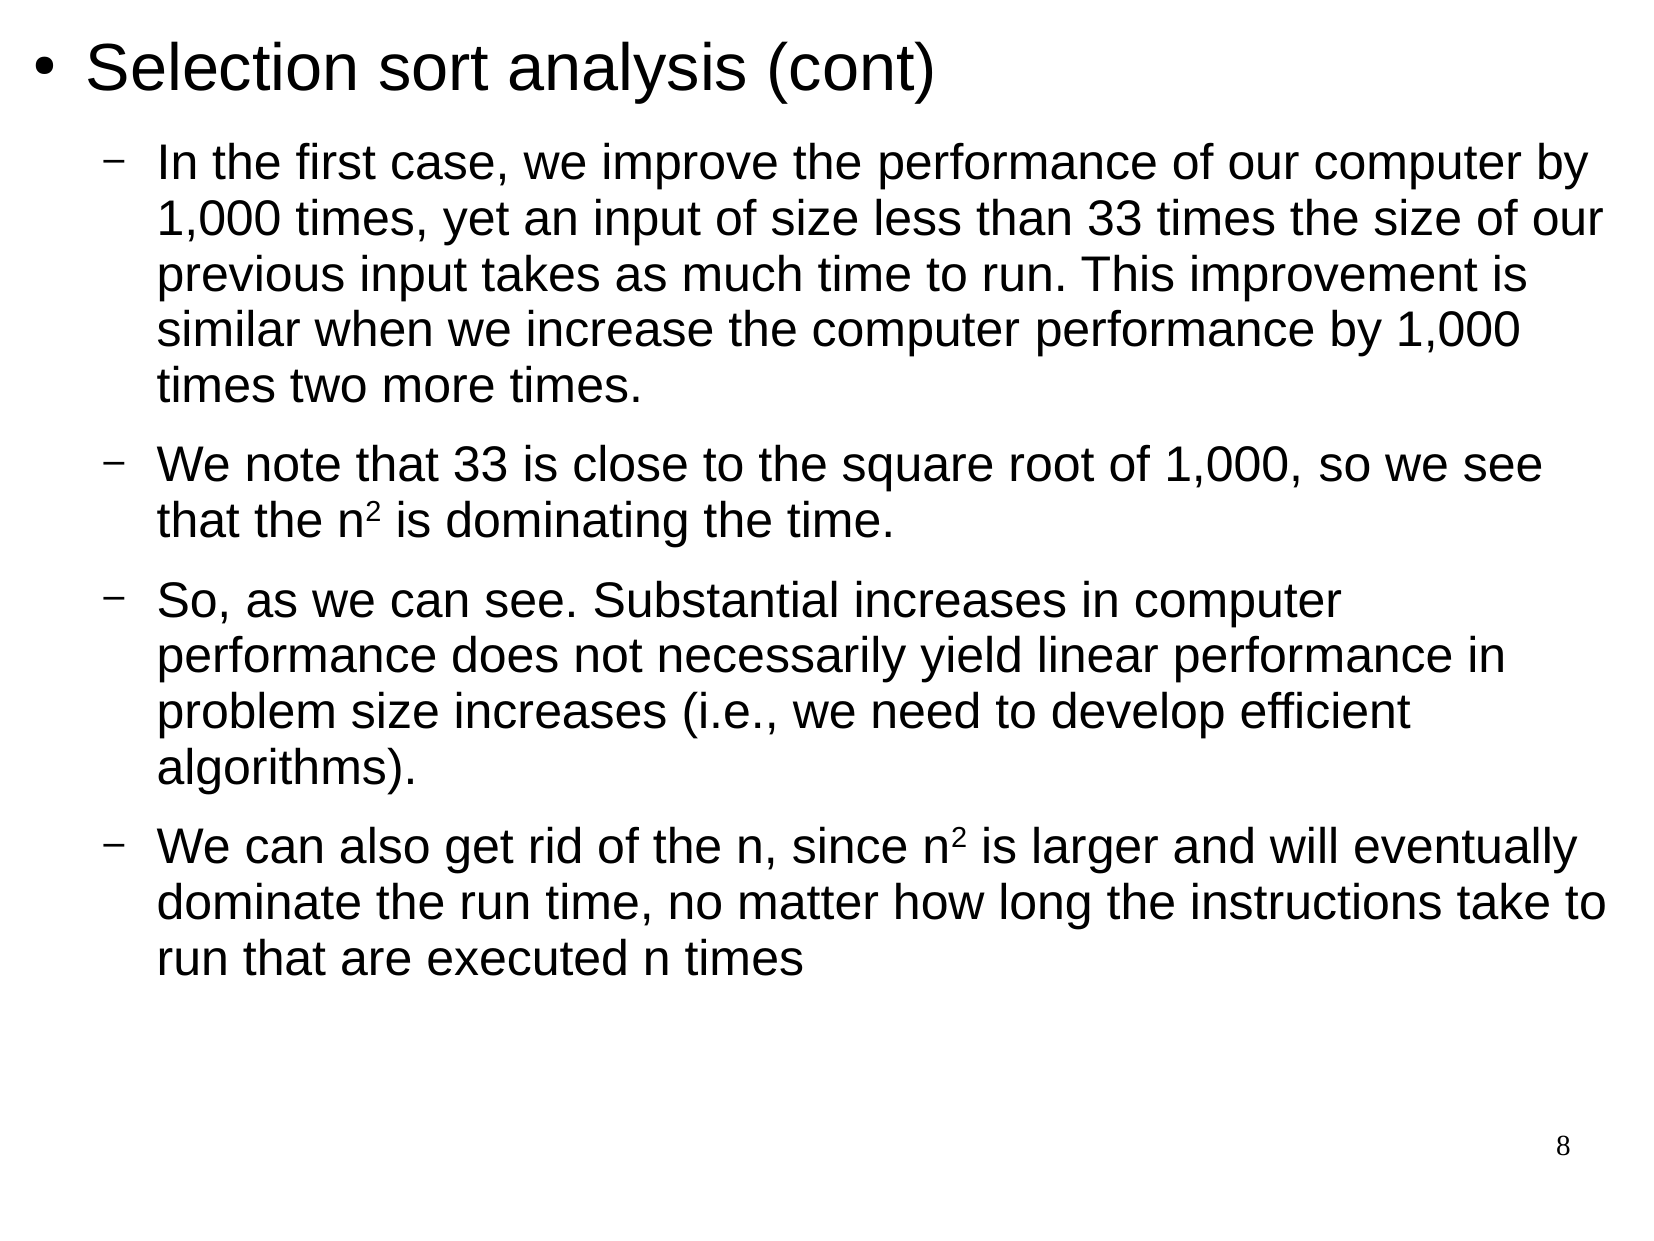

# Selection sort analysis (cont)
In the first case, we improve the performance of our computer by 1,000 times, yet an input of size less than 33 times the size of our previous input takes as much time to run. This improvement is similar when we increase the computer performance by 1,000 times two more times.
We note that 33 is close to the square root of 1,000, so we see that the n2 is dominating the time.
So, as we can see. Substantial increases in computer performance does not necessarily yield linear performance in problem size increases (i.e., we need to develop efficient algorithms).
We can also get rid of the n, since n2 is larger and will eventually dominate the run time, no matter how long the instructions take to run that are executed n times
8